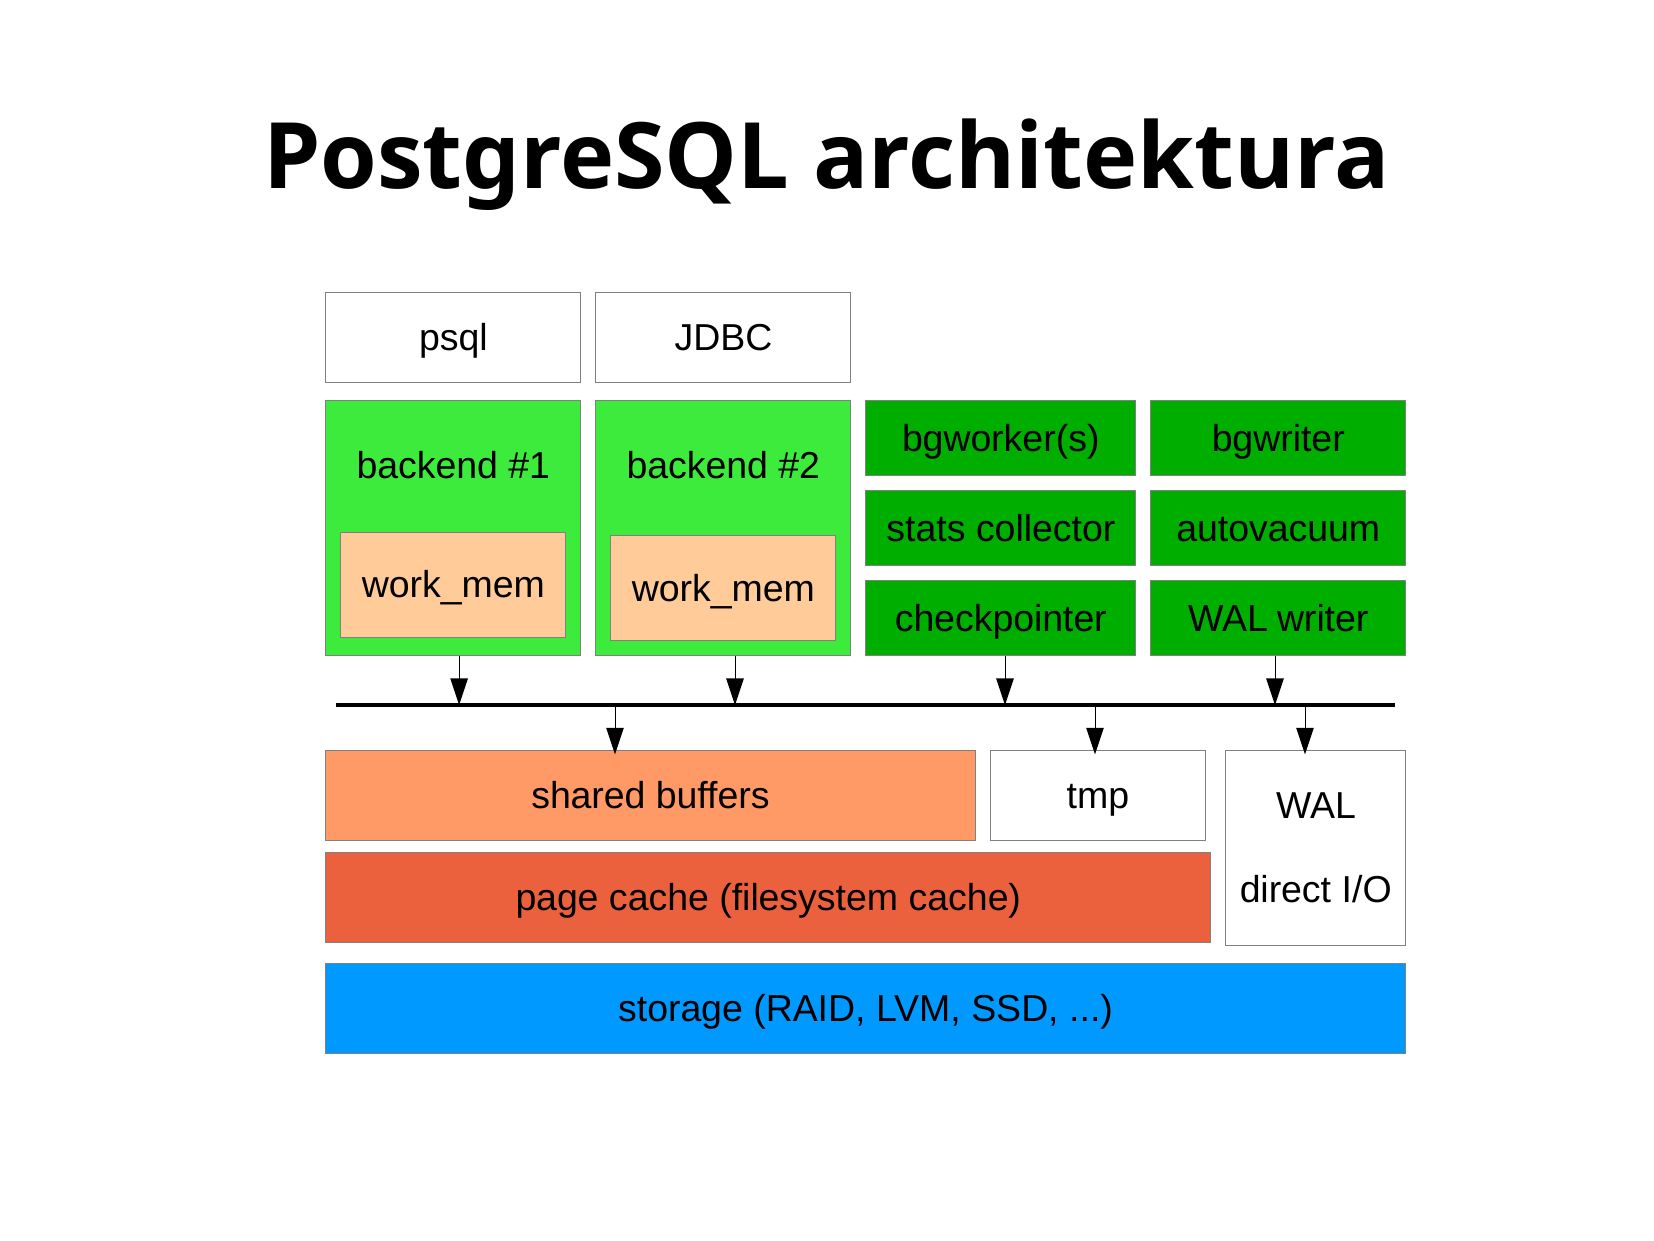

# PostgreSQL architektura
psql
JDBC
backend #1
backend #2
bgworker(s)
bgwriter
stats collector
autovacuum
work_mem
work_mem
checkpointer
WAL writer
shared buffers
tmp
WAL
direct I/O
page cache (filesystem cache)
storage (RAID, LVM, SSD, ...)